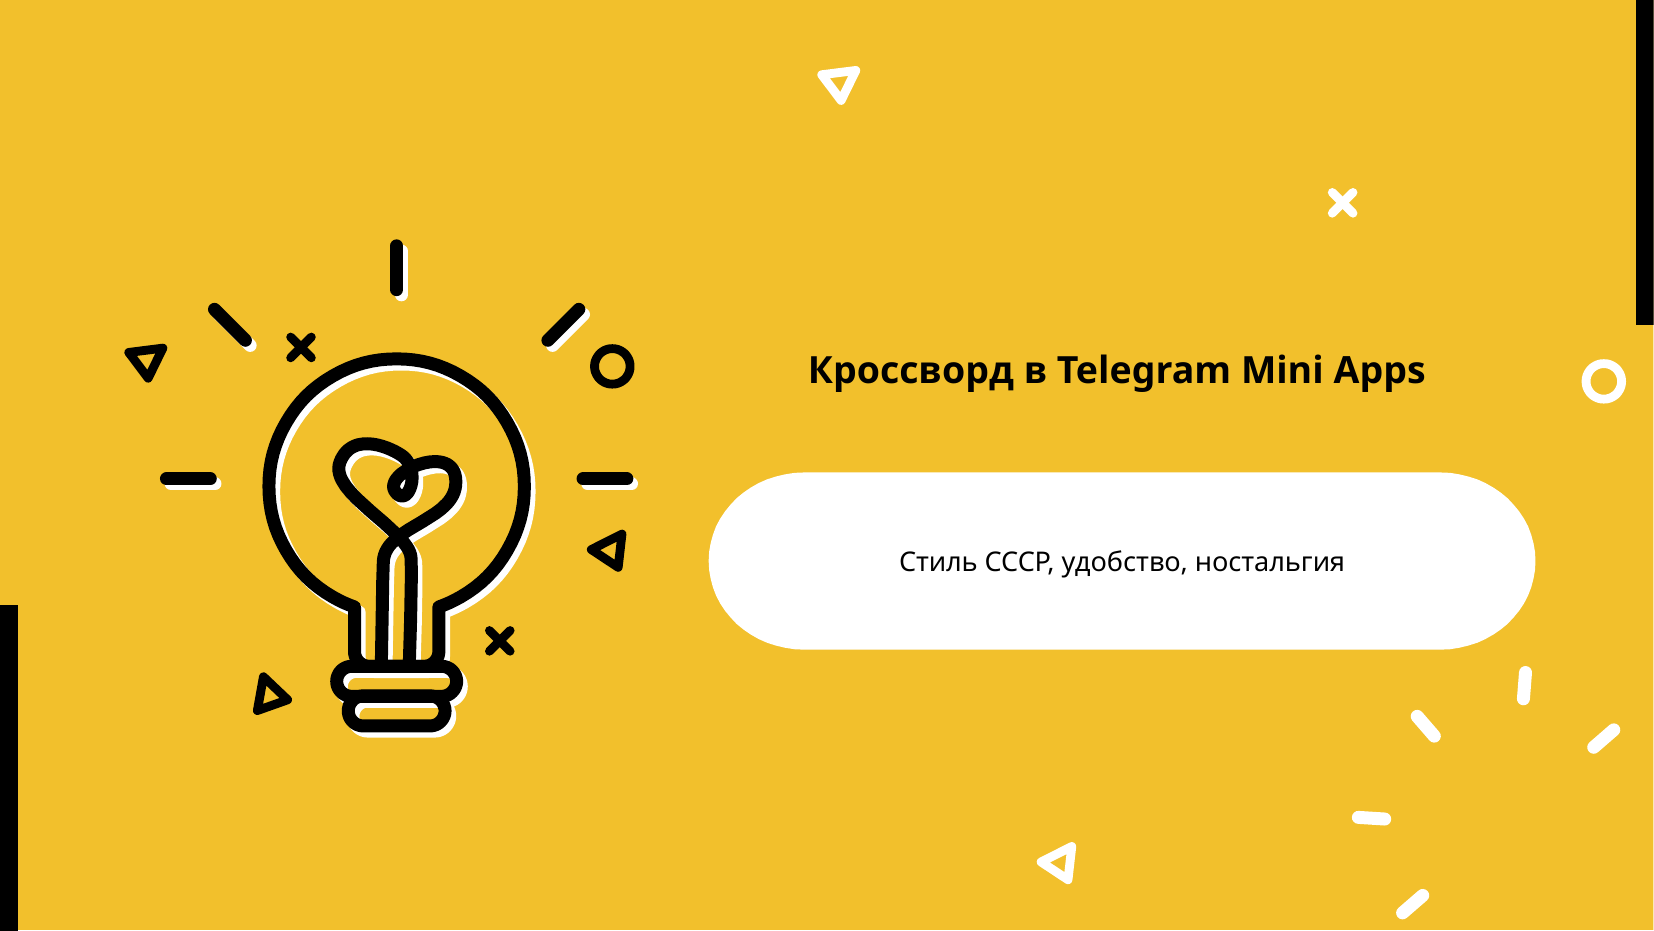

# Кроссворд в Telegram Mini Apps
 Стиль СССР, удобство, ностальгия